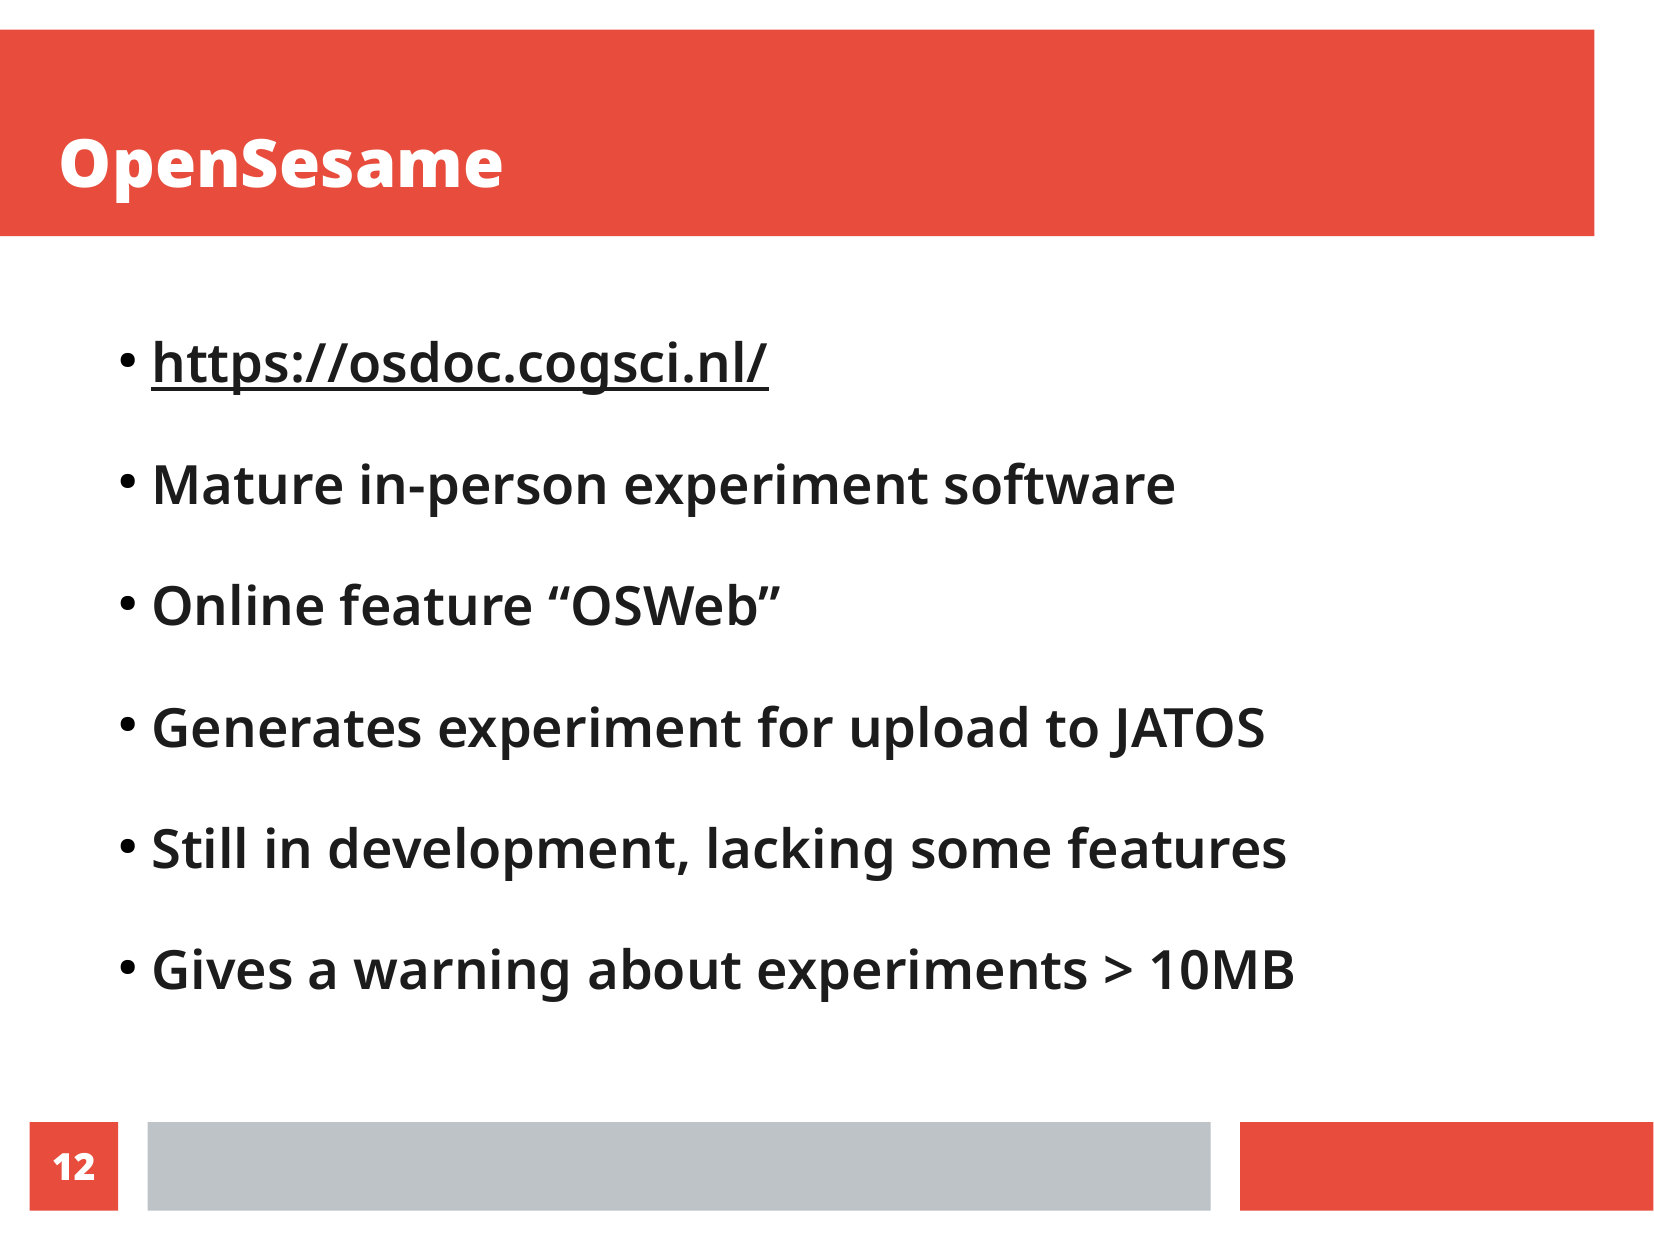

# OpenSesame
 https://osdoc.cogsci.nl/
 Mature in-person experiment software
 Online feature “OSWeb”
 Generates experiment for upload to JATOS
 Still in development, lacking some features
 Gives a warning about experiments > 10MB
12